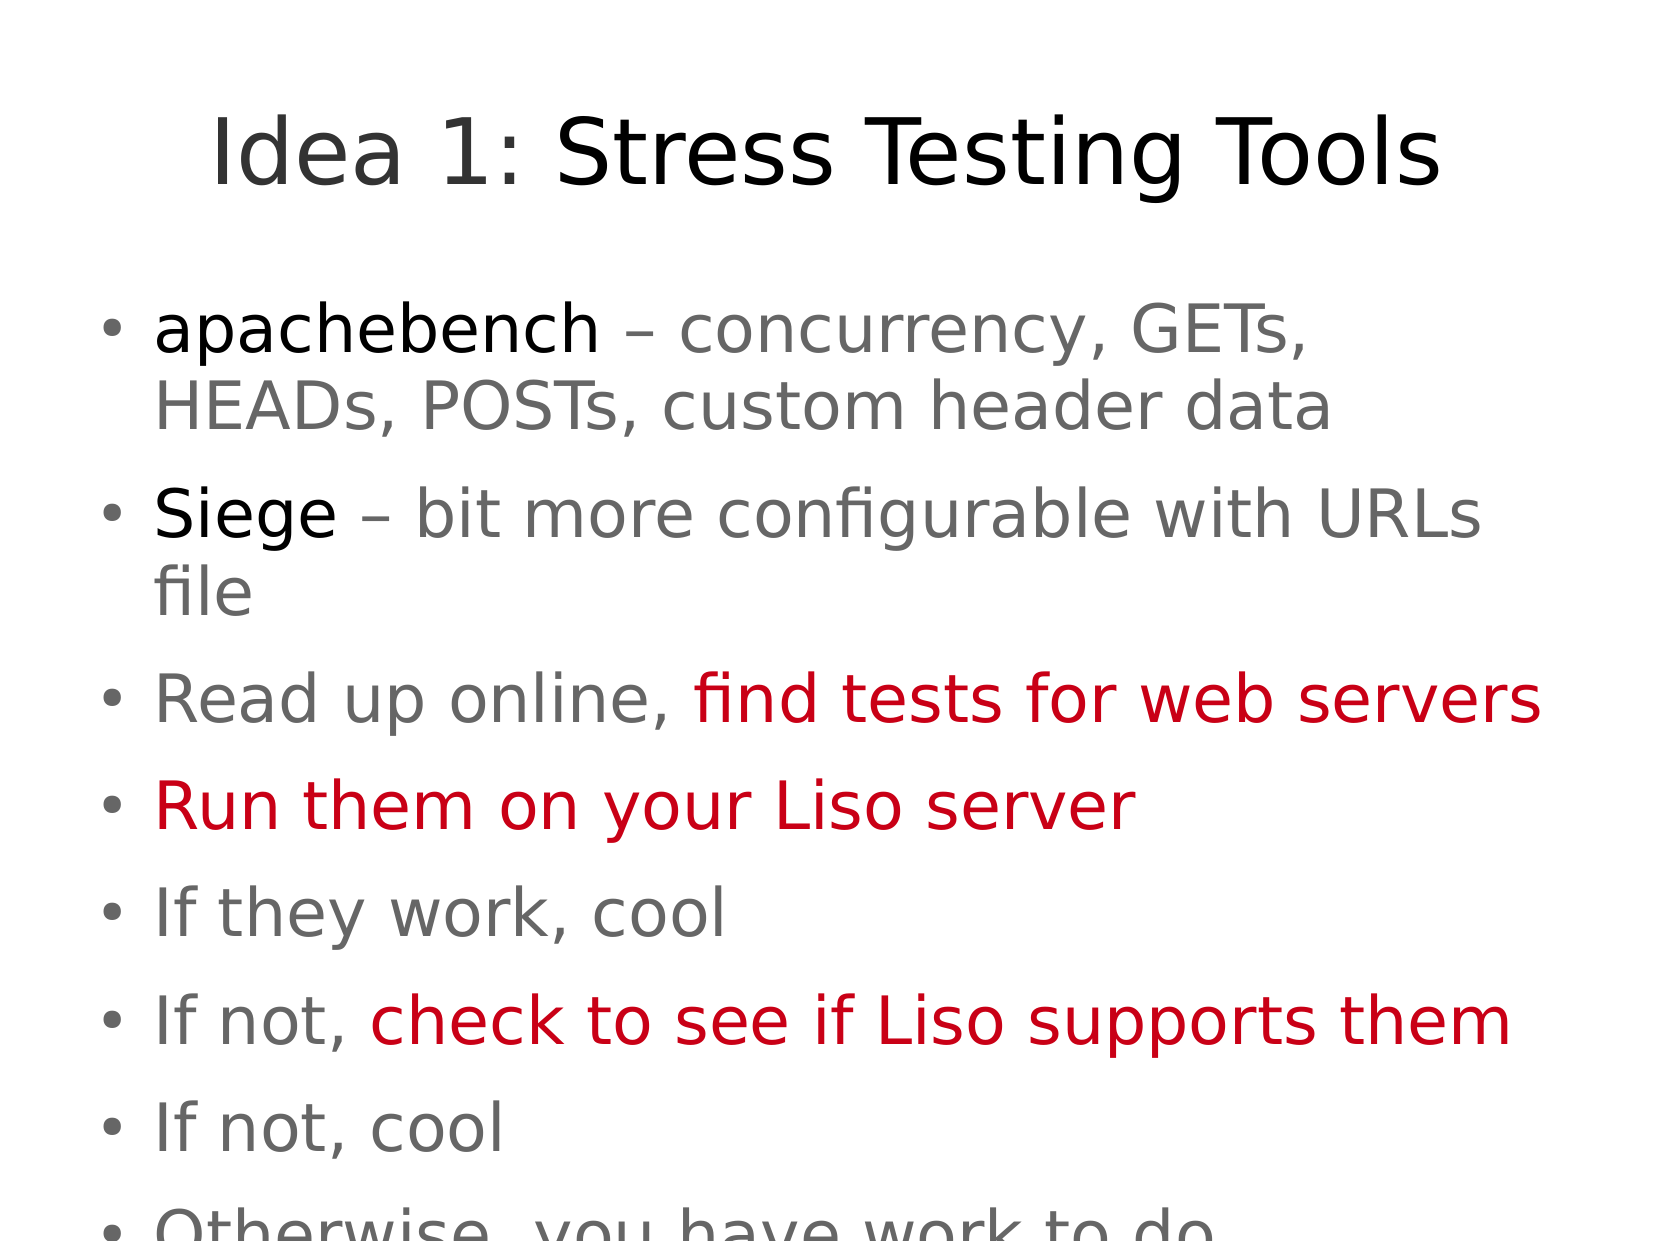

# Idea 1: Stress Testing Tools
apachebench – concurrency, GETs, HEADs, POSTs, custom header data
Siege – bit more configurable with URLs file
Read up online, find tests for web servers
Run them on your Liso server
If they work, cool
If not, check to see if Liso supports them
If not, cool
Otherwise, you have work to do